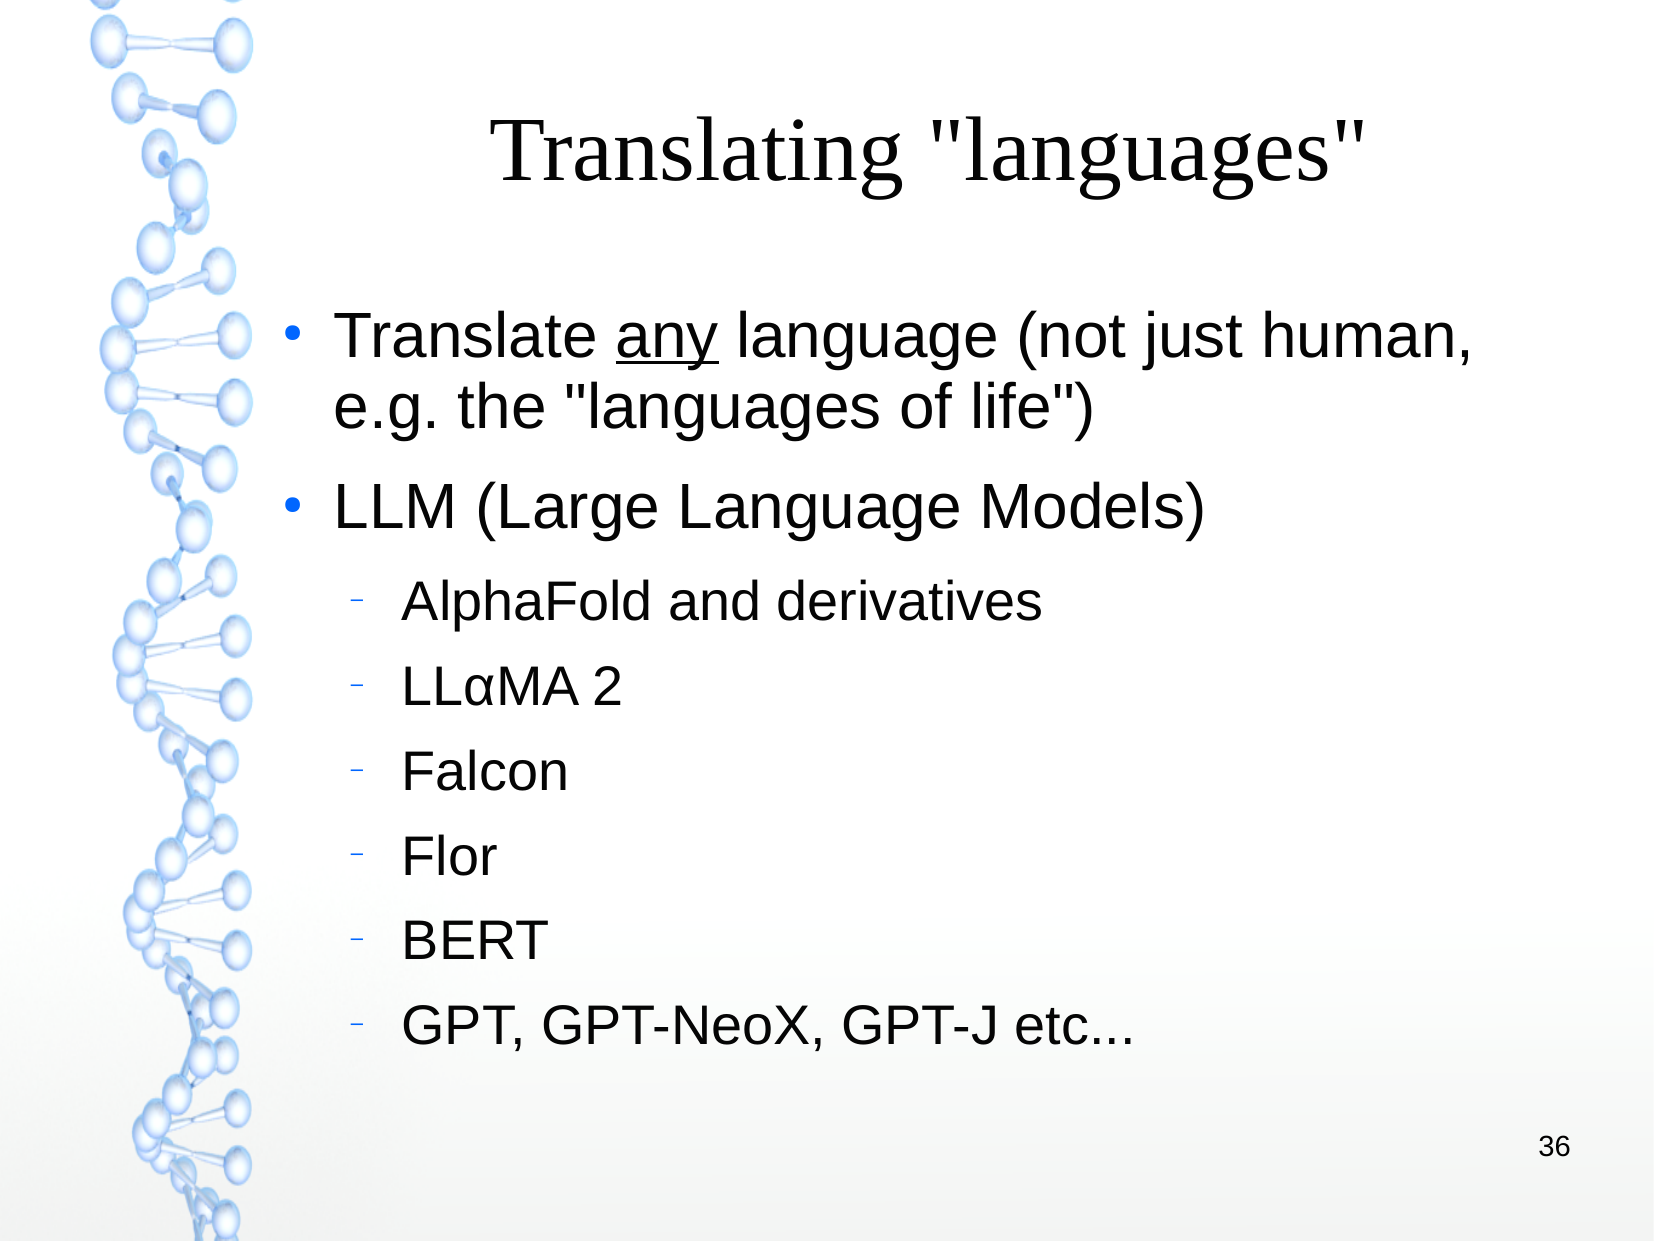

# Translating "languages"
Translate any language (not just human, e.g. the "languages of life")
LLM (Large Language Models)
AlphaFold and derivatives
LLαMA 2
Falcon
Flor
BERT
GPT, GPT-NeoX, GPT-J etc...
36